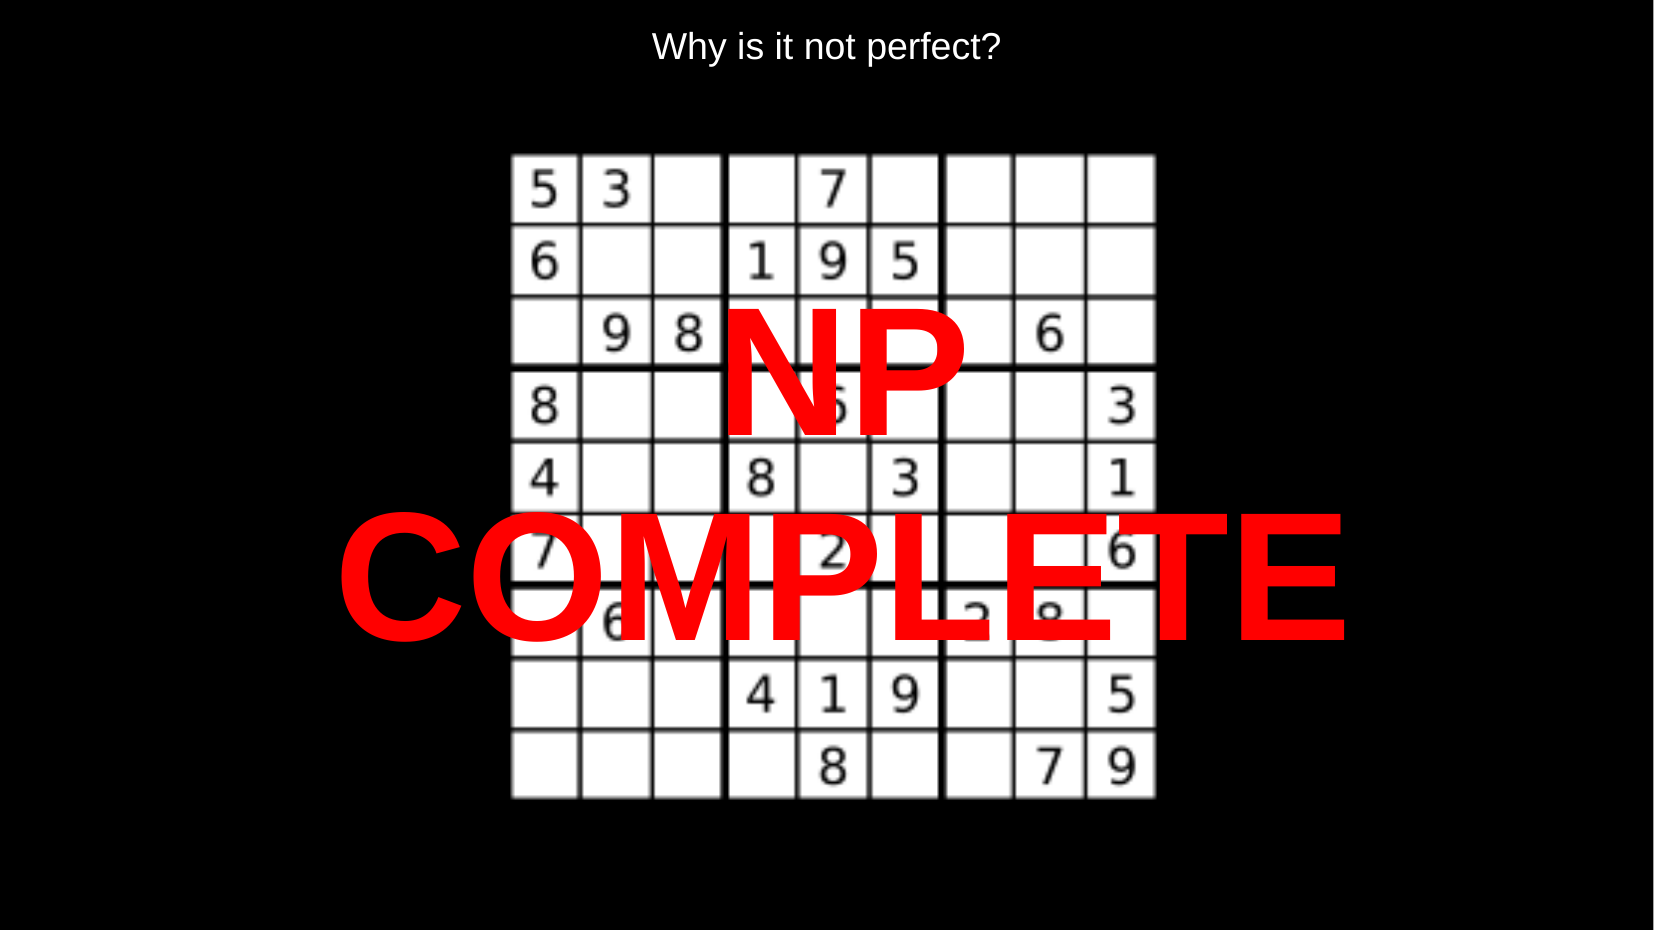

Why is it not perfect?
NP
COMPLETE